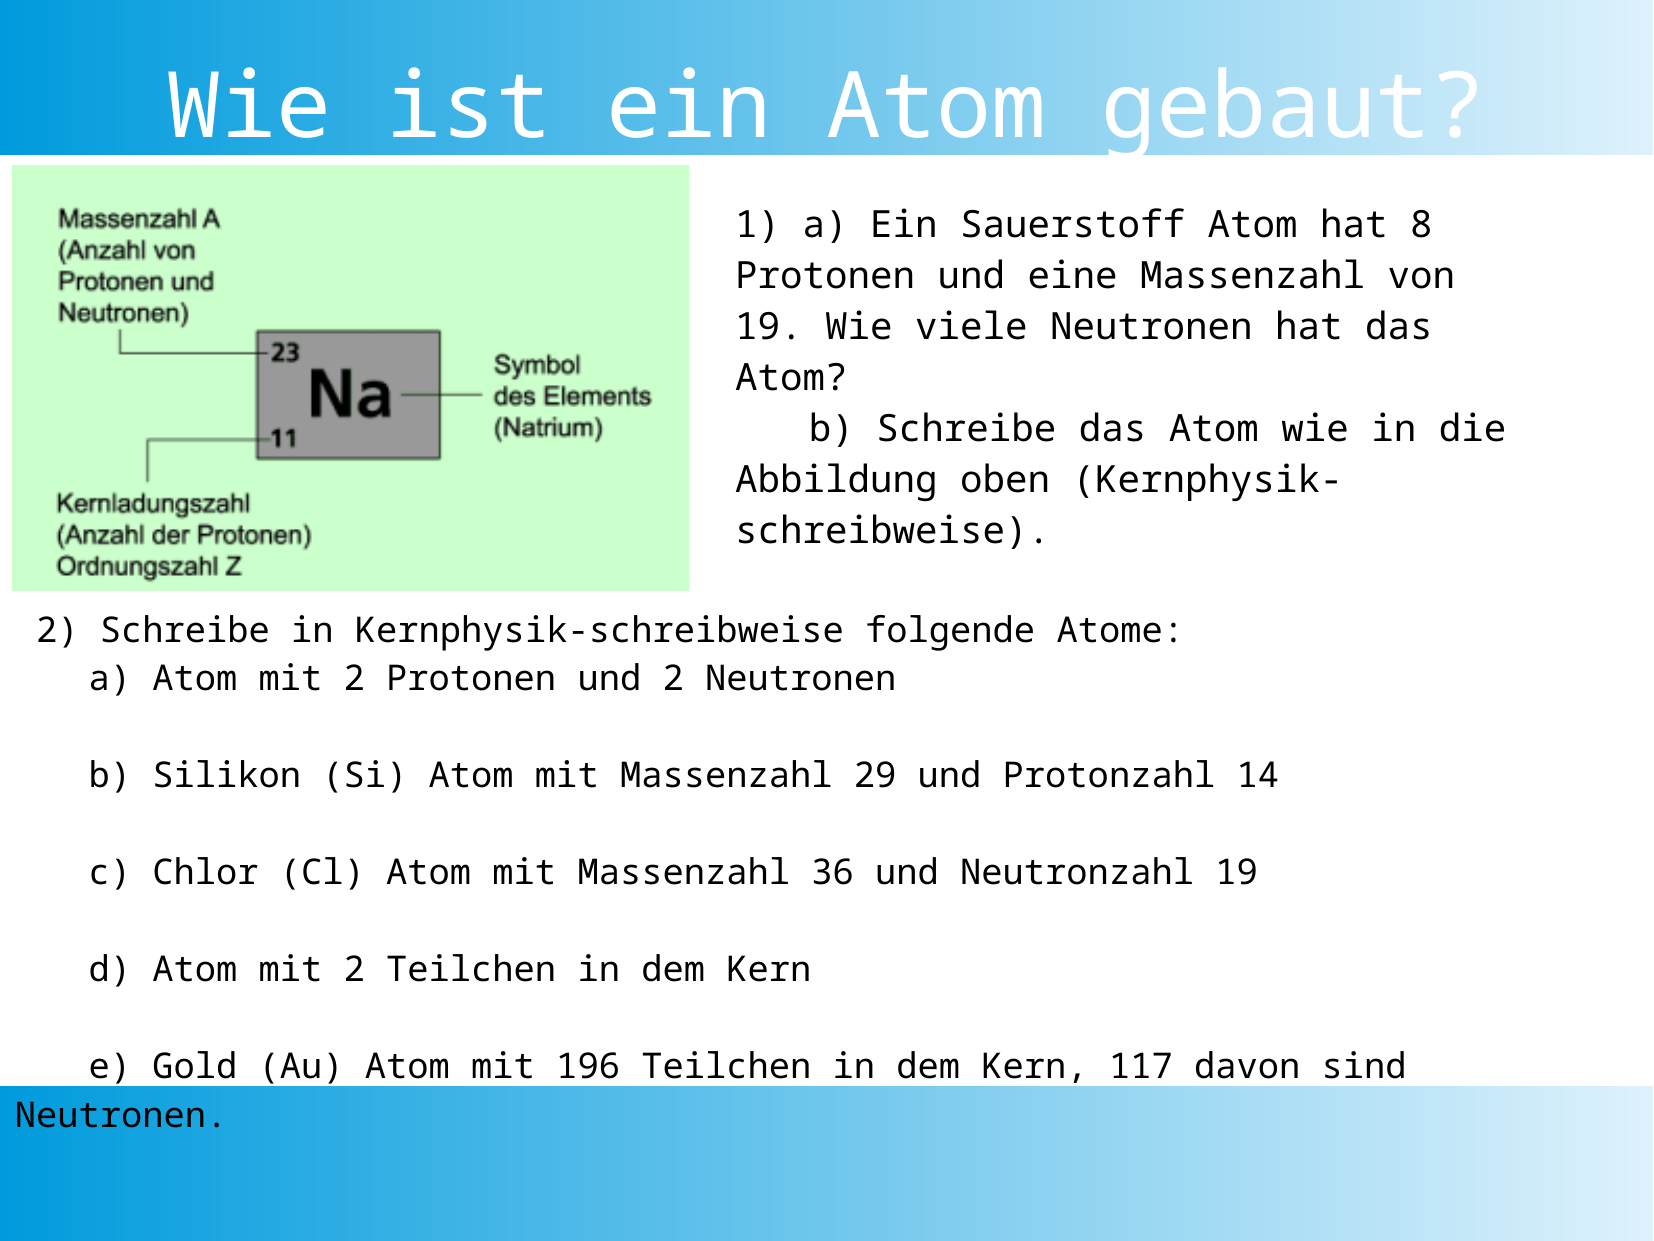

# Wie ist ein Atom gebaut?
1) a) Ein Sauerstoff Atom hat 8 Protonen und eine Massenzahl von 19. Wie viele Neutronen hat das Atom?
	b) Schreibe das Atom wie in die Abbildung oben (Kernphysik-schreibweise).
 2) Schreibe in Kernphysik-schreibweise folgende Atome:
	a) Atom mit 2 Protonen und 2 Neutronen
	b) Silikon (Si) Atom mit Massenzahl 29 und Protonzahl 14
	c) Chlor (Cl) Atom mit Massenzahl 36 und Neutronzahl 19
	d) Atom mit 2 Teilchen in dem Kern
	e) Gold (Au) Atom mit 196 Teilchen in dem Kern, 117 davon sind Neutronen.